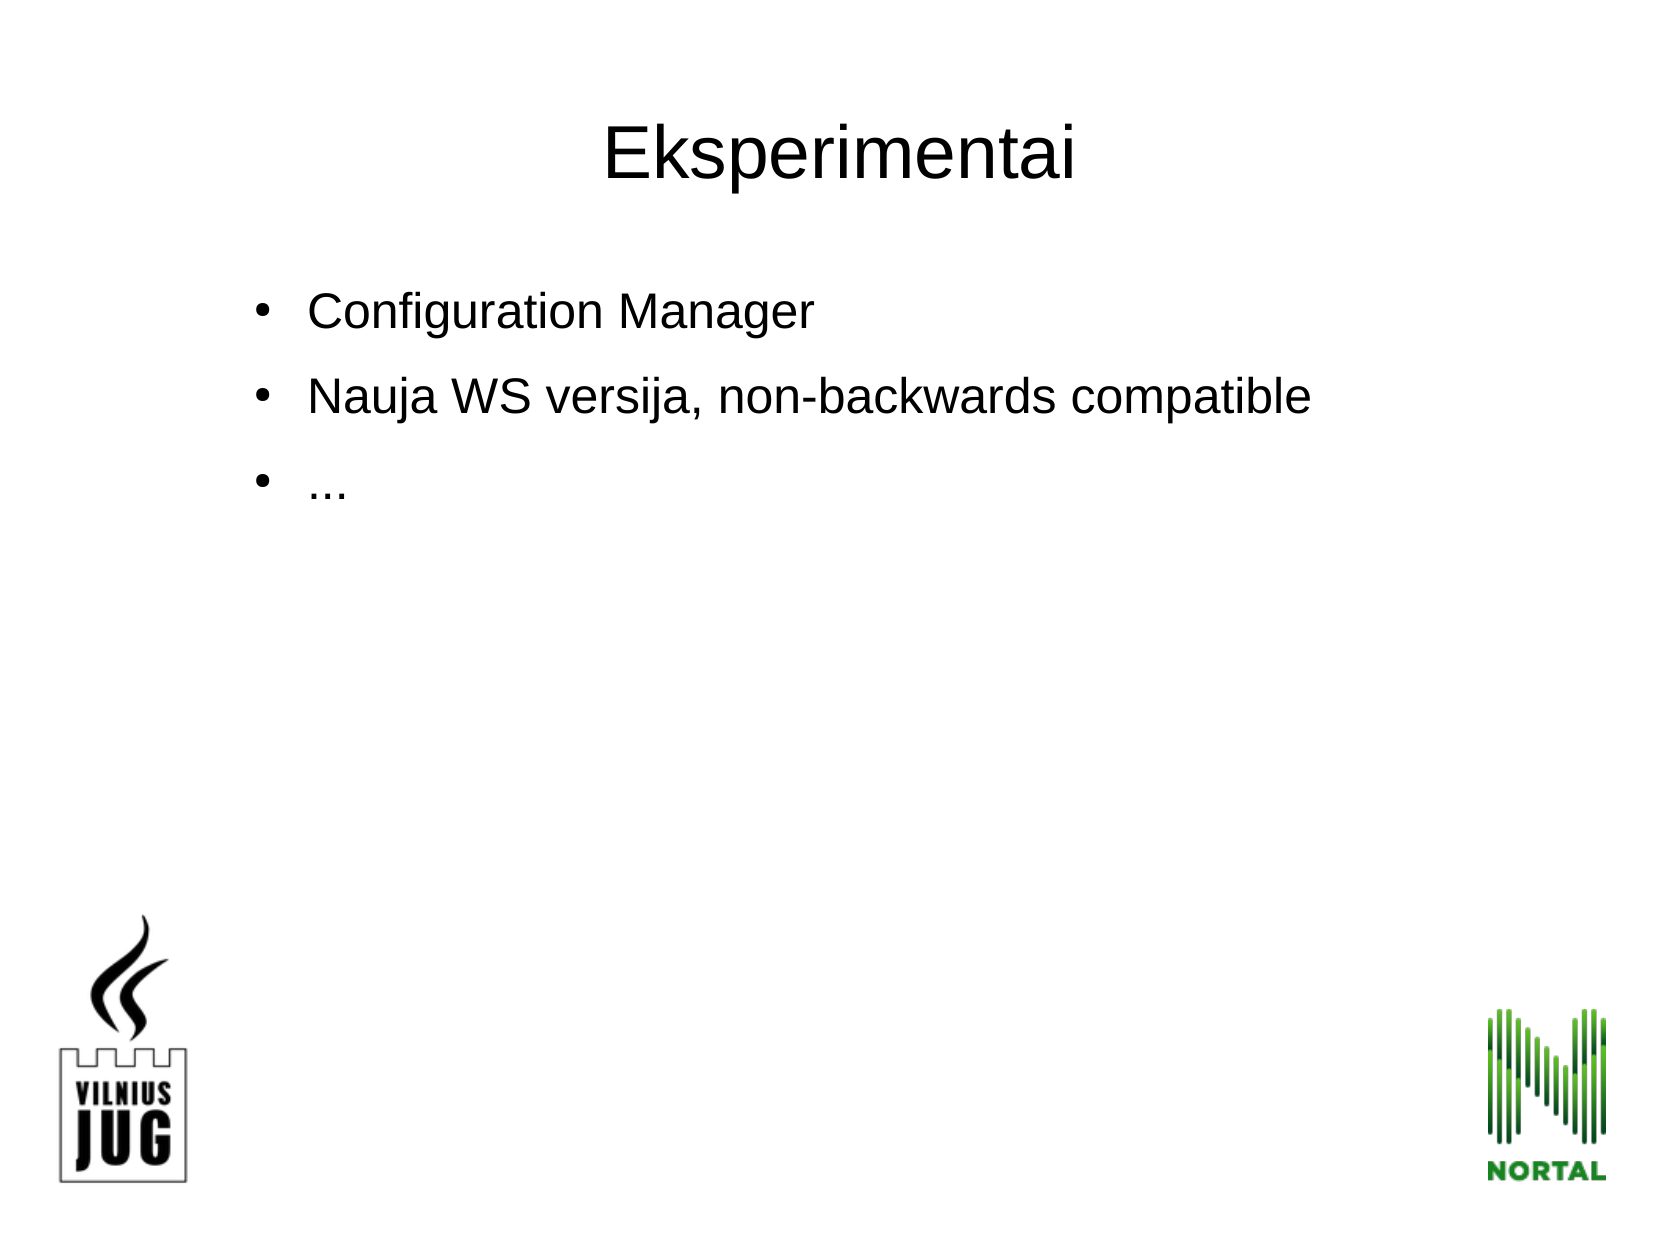

Eksperimentai
# Configuration Manager
Nauja WS versija, non-backwards compatible
...